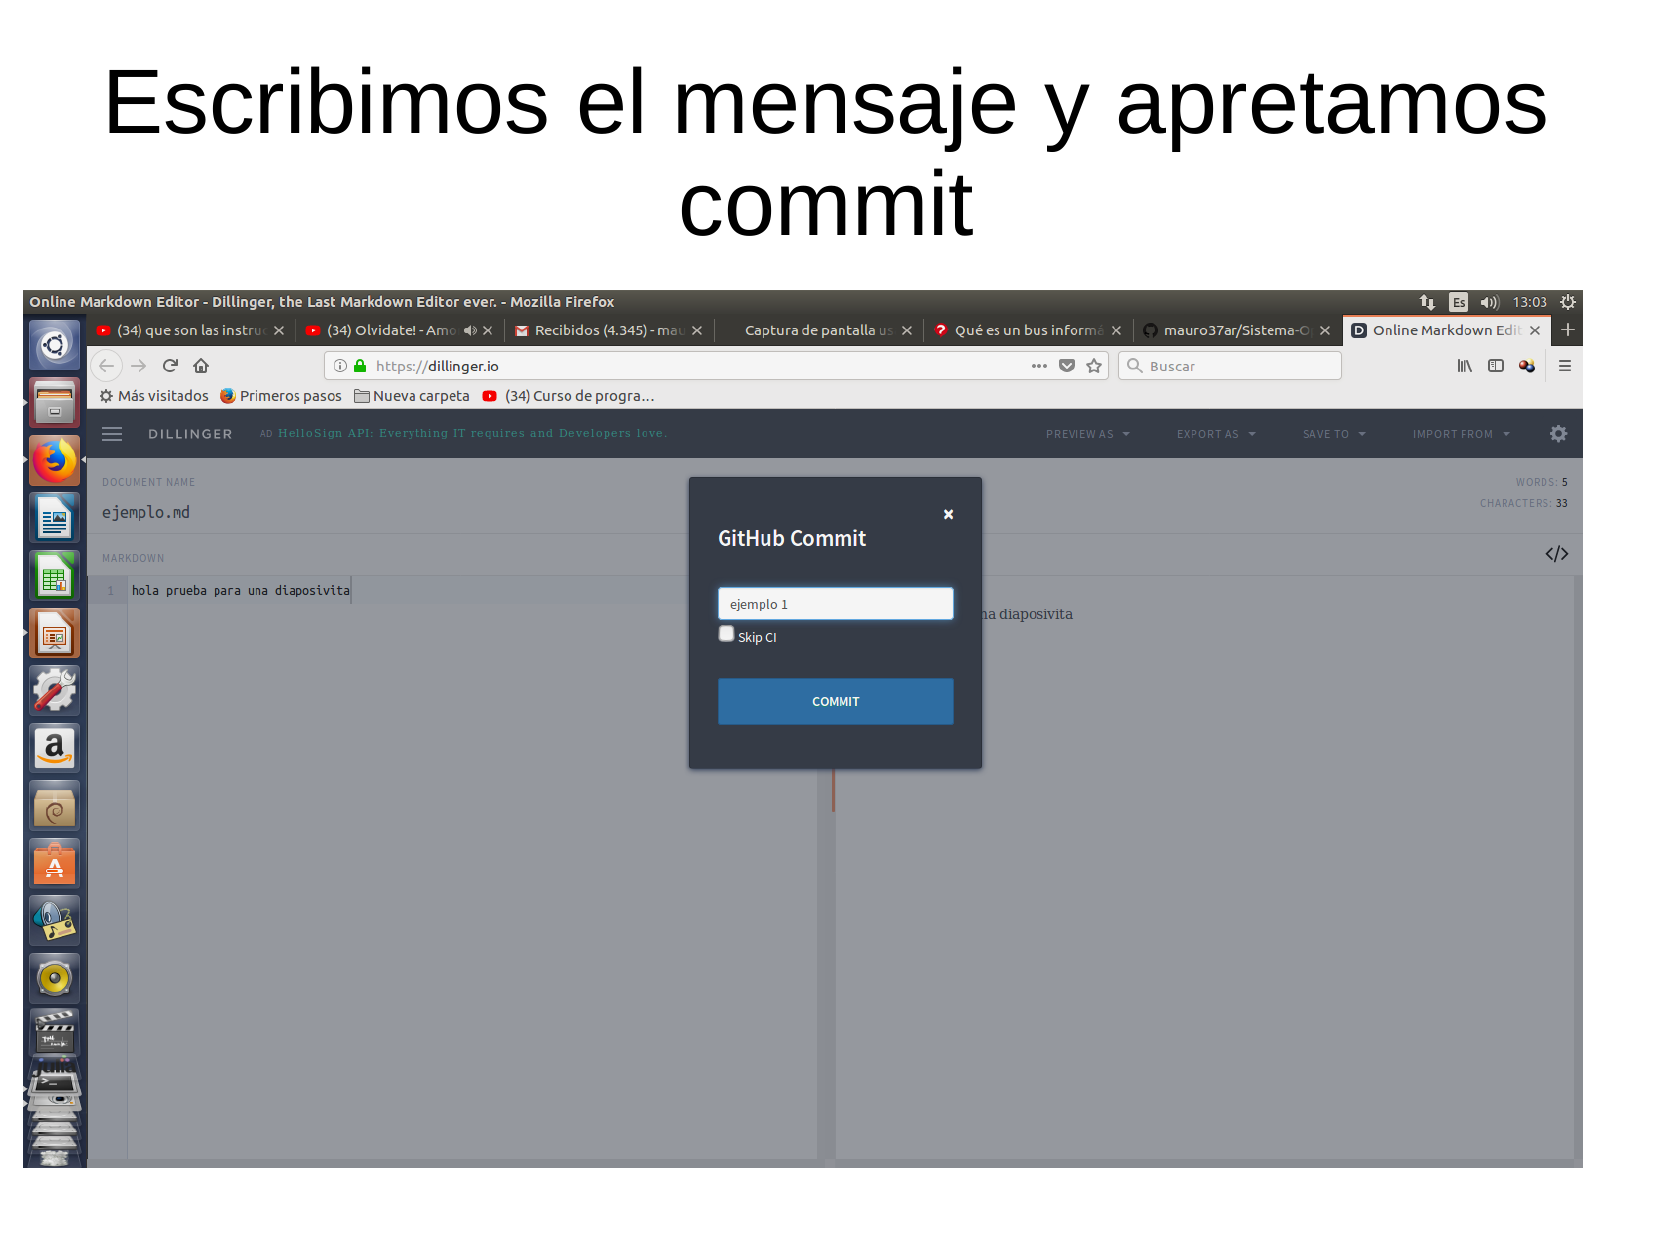

# Escribimos el mensaje y apretamos commit